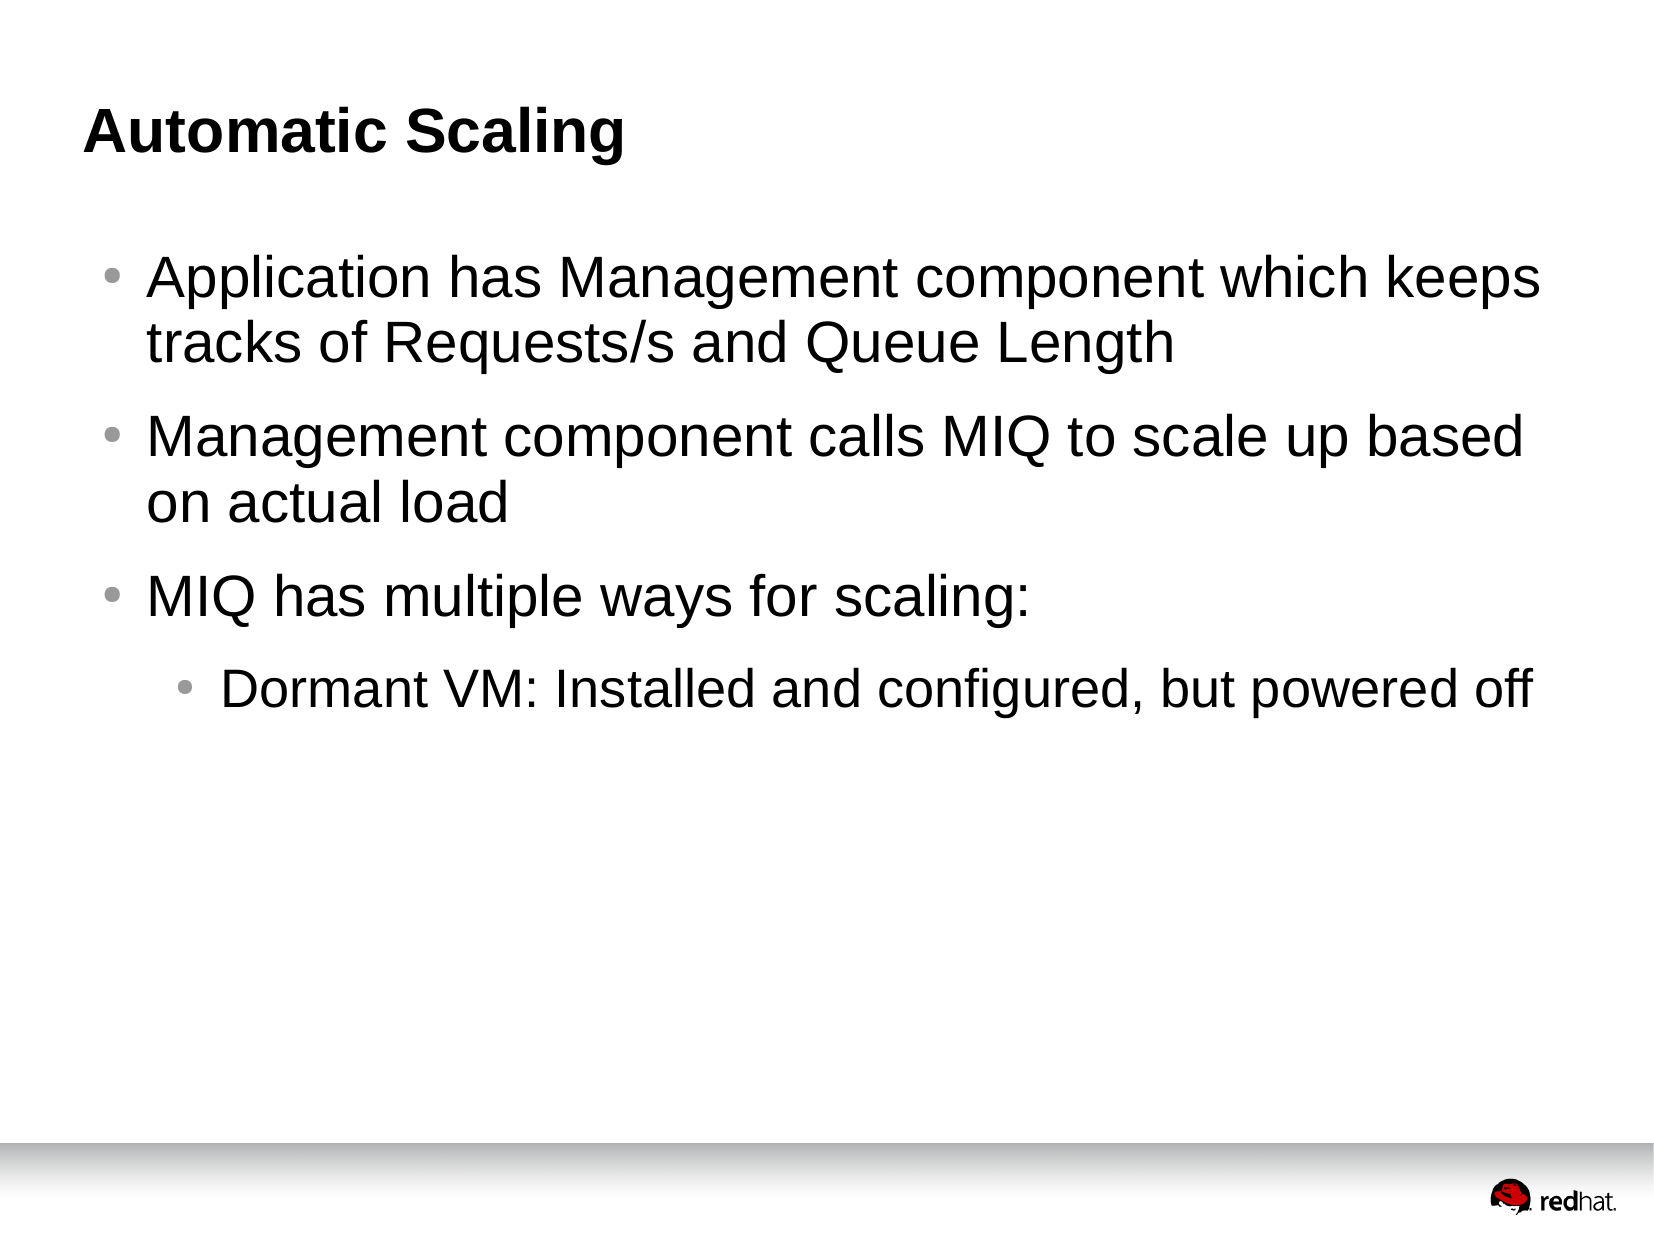

# Automatic Scaling
Application has Management component which keeps tracks of Requests/s and Queue Length
Management component calls MIQ to scale up based on actual load
MIQ has multiple ways for scaling:
Dormant VM: Installed and configured, but powered off